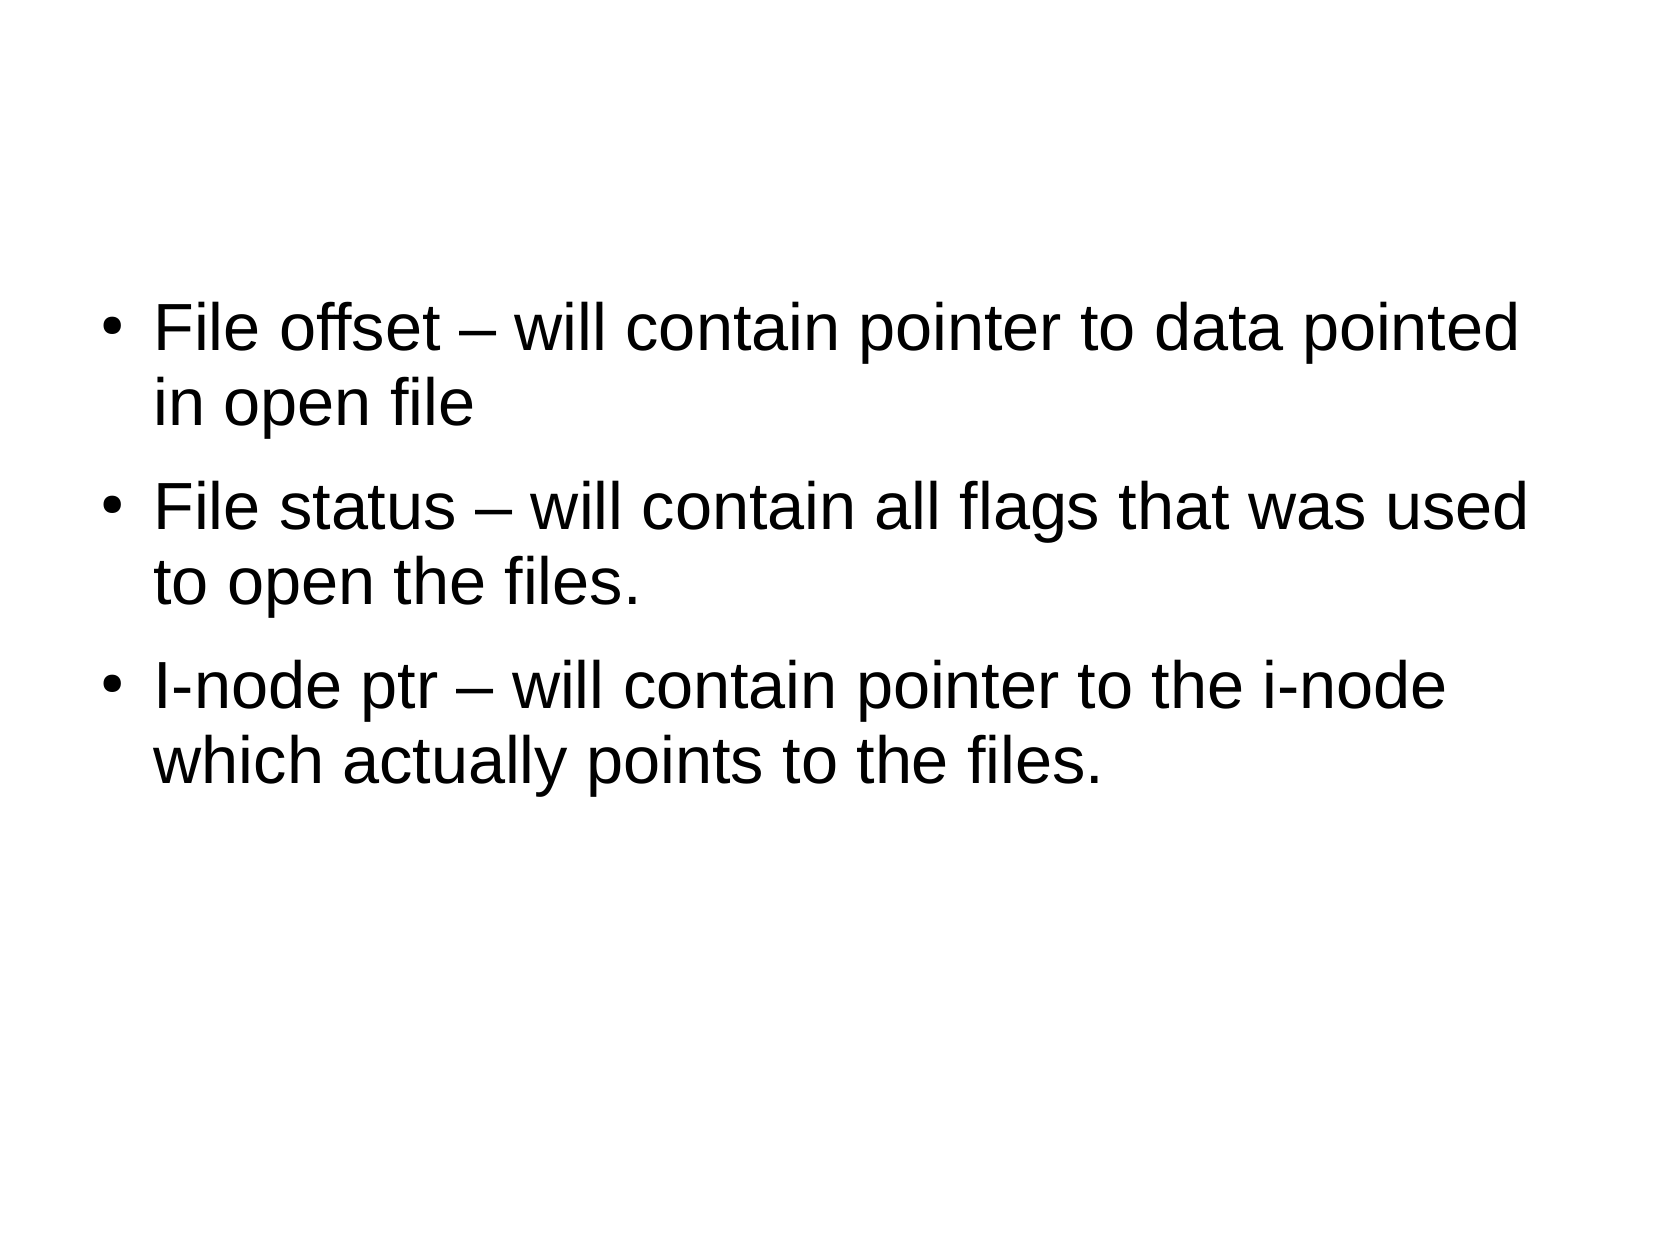

#
File offset – will contain pointer to data pointed in open file
File status – will contain all flags that was used to open the files.
I-node ptr – will contain pointer to the i-node which actually points to the files.